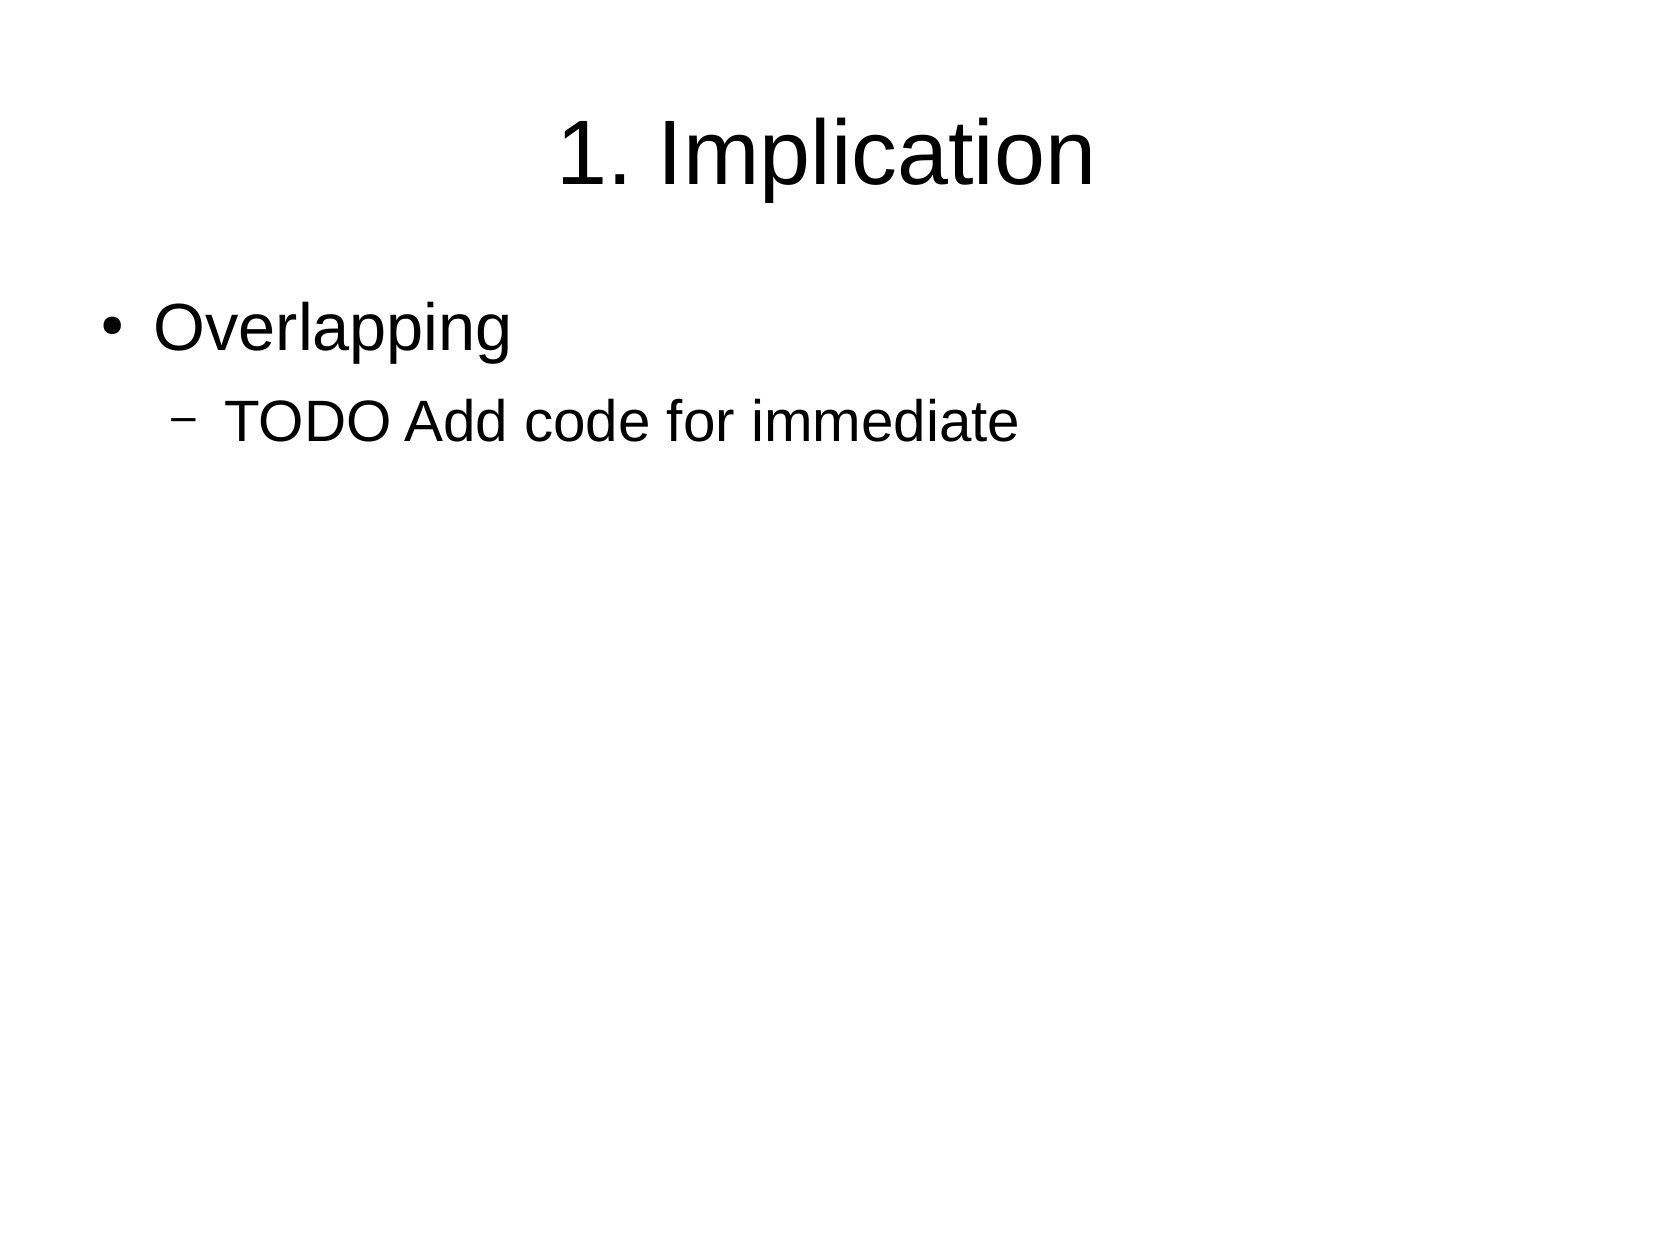

# 1. Implication
Overlapping
TODO Add code for immediate